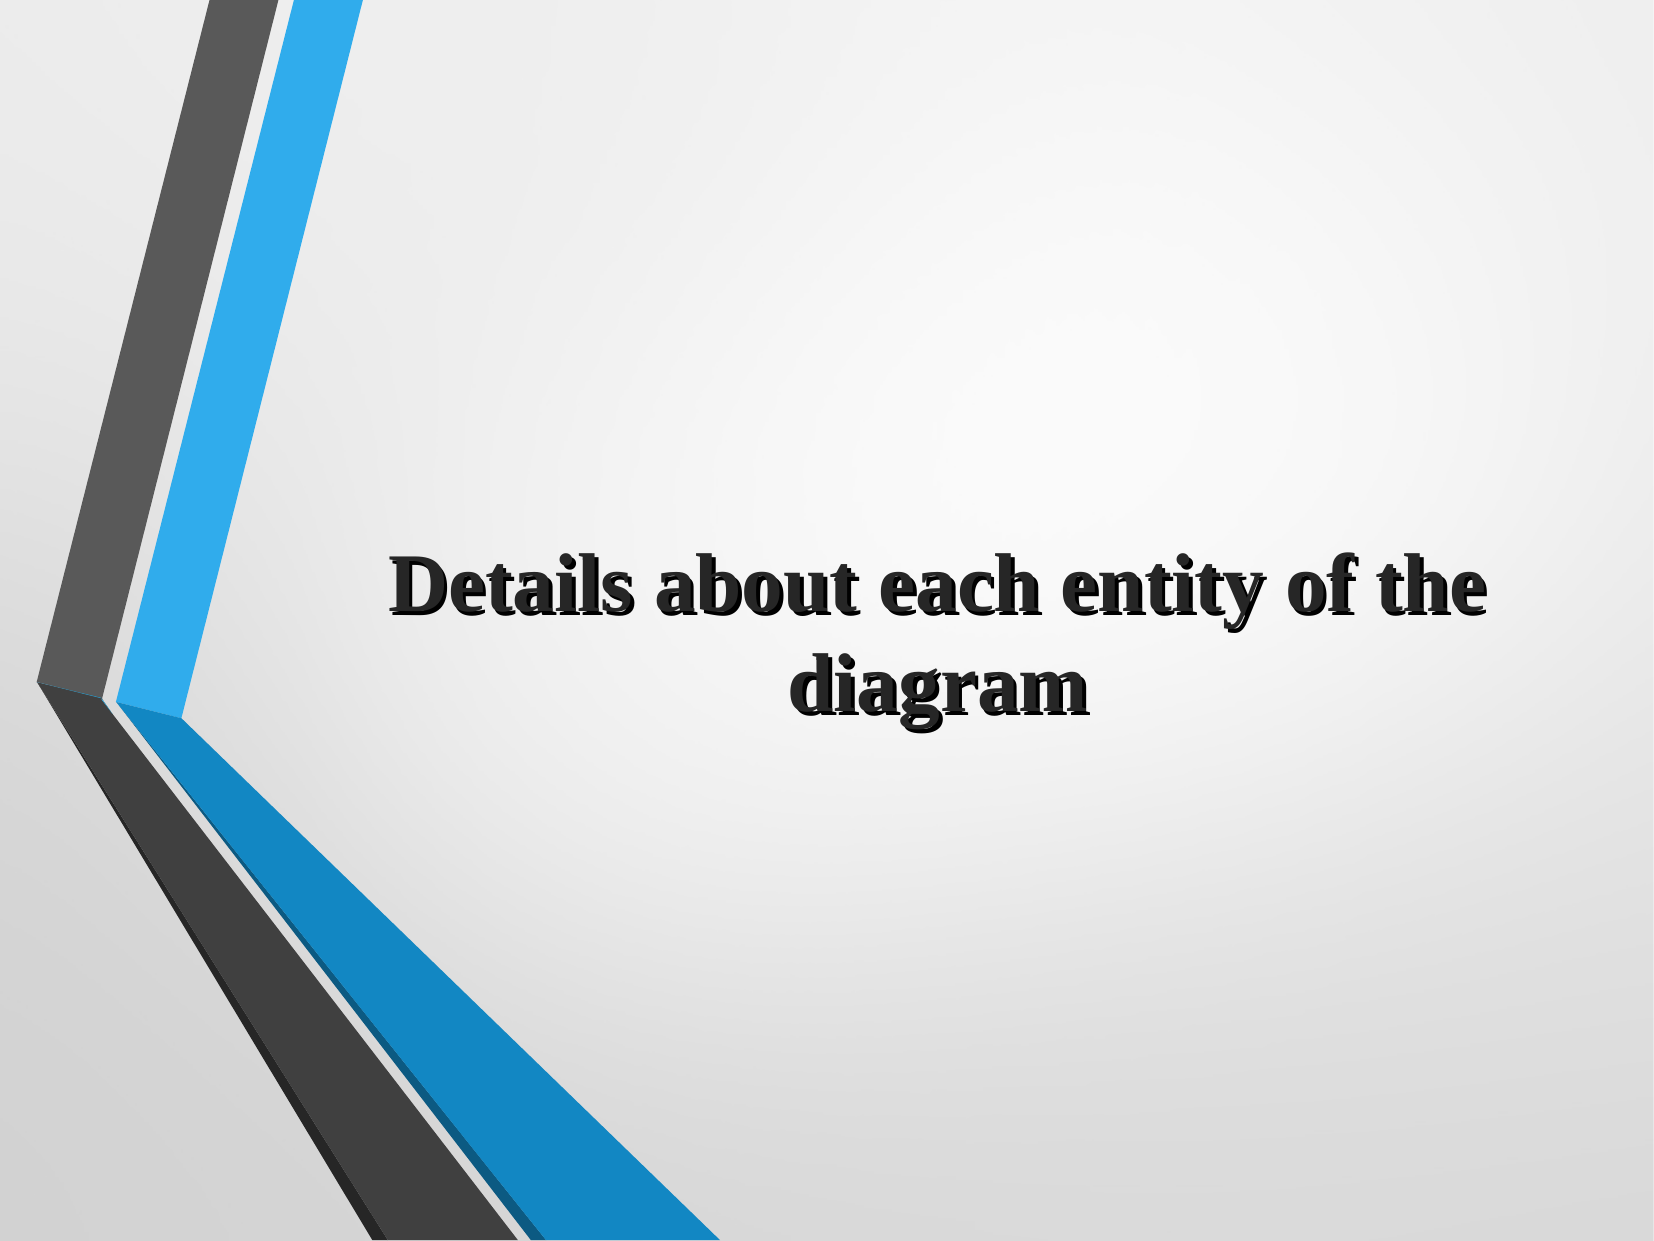

Details about each entity of the diagram